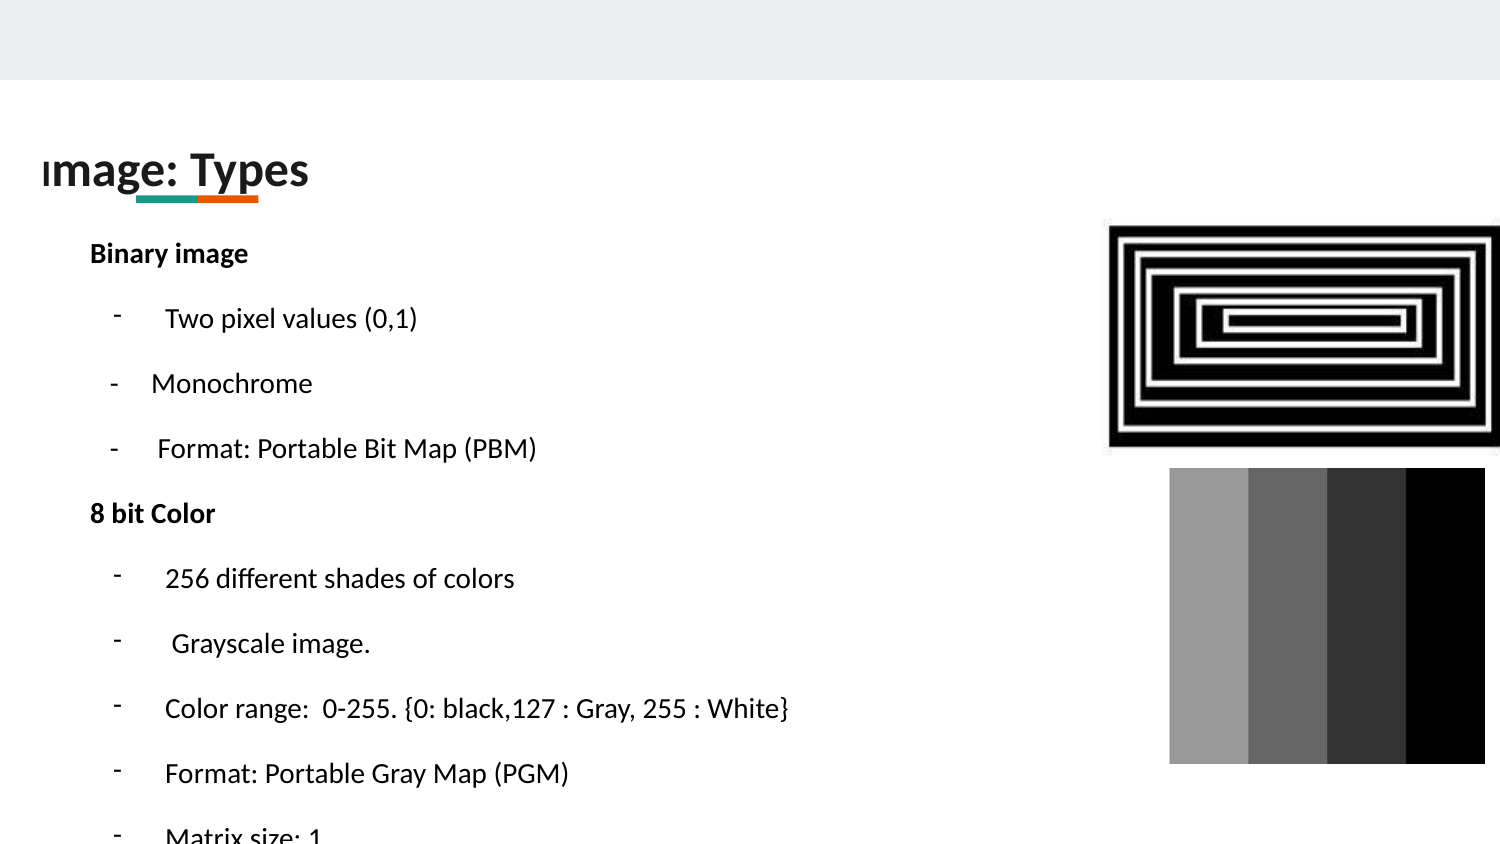

# Image: Types
Binary image
Two pixel values (0,1)
 - Monochrome
 - Format: Portable Bit Map (PBM)
8 bit Color
256 different shades of colors
 Grayscale image.
Color range: 0-255. {0: black,127 : Gray, 255 : White}
Format: Portable Gray Map (PGM)
Matrix size: 1